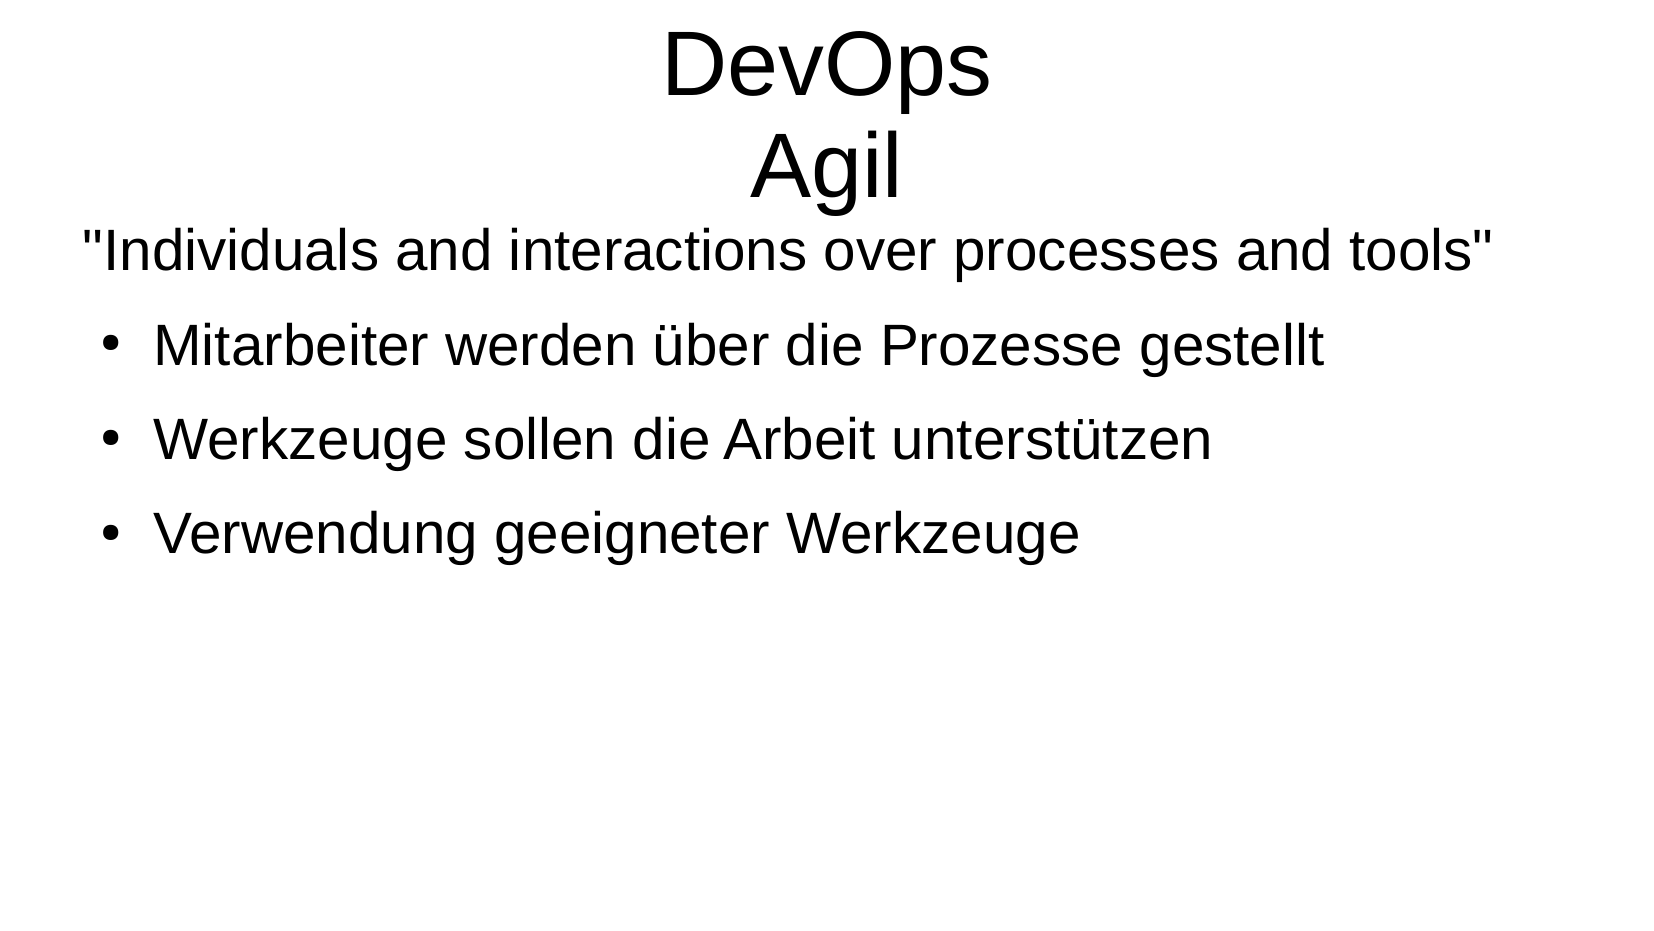

# DevOps Agil
"Individuals and interactions over processes and tools"
Mitarbeiter werden über die Prozesse gestellt
Werkzeuge sollen die Arbeit unterstützen
Verwendung geeigneter Werkzeuge